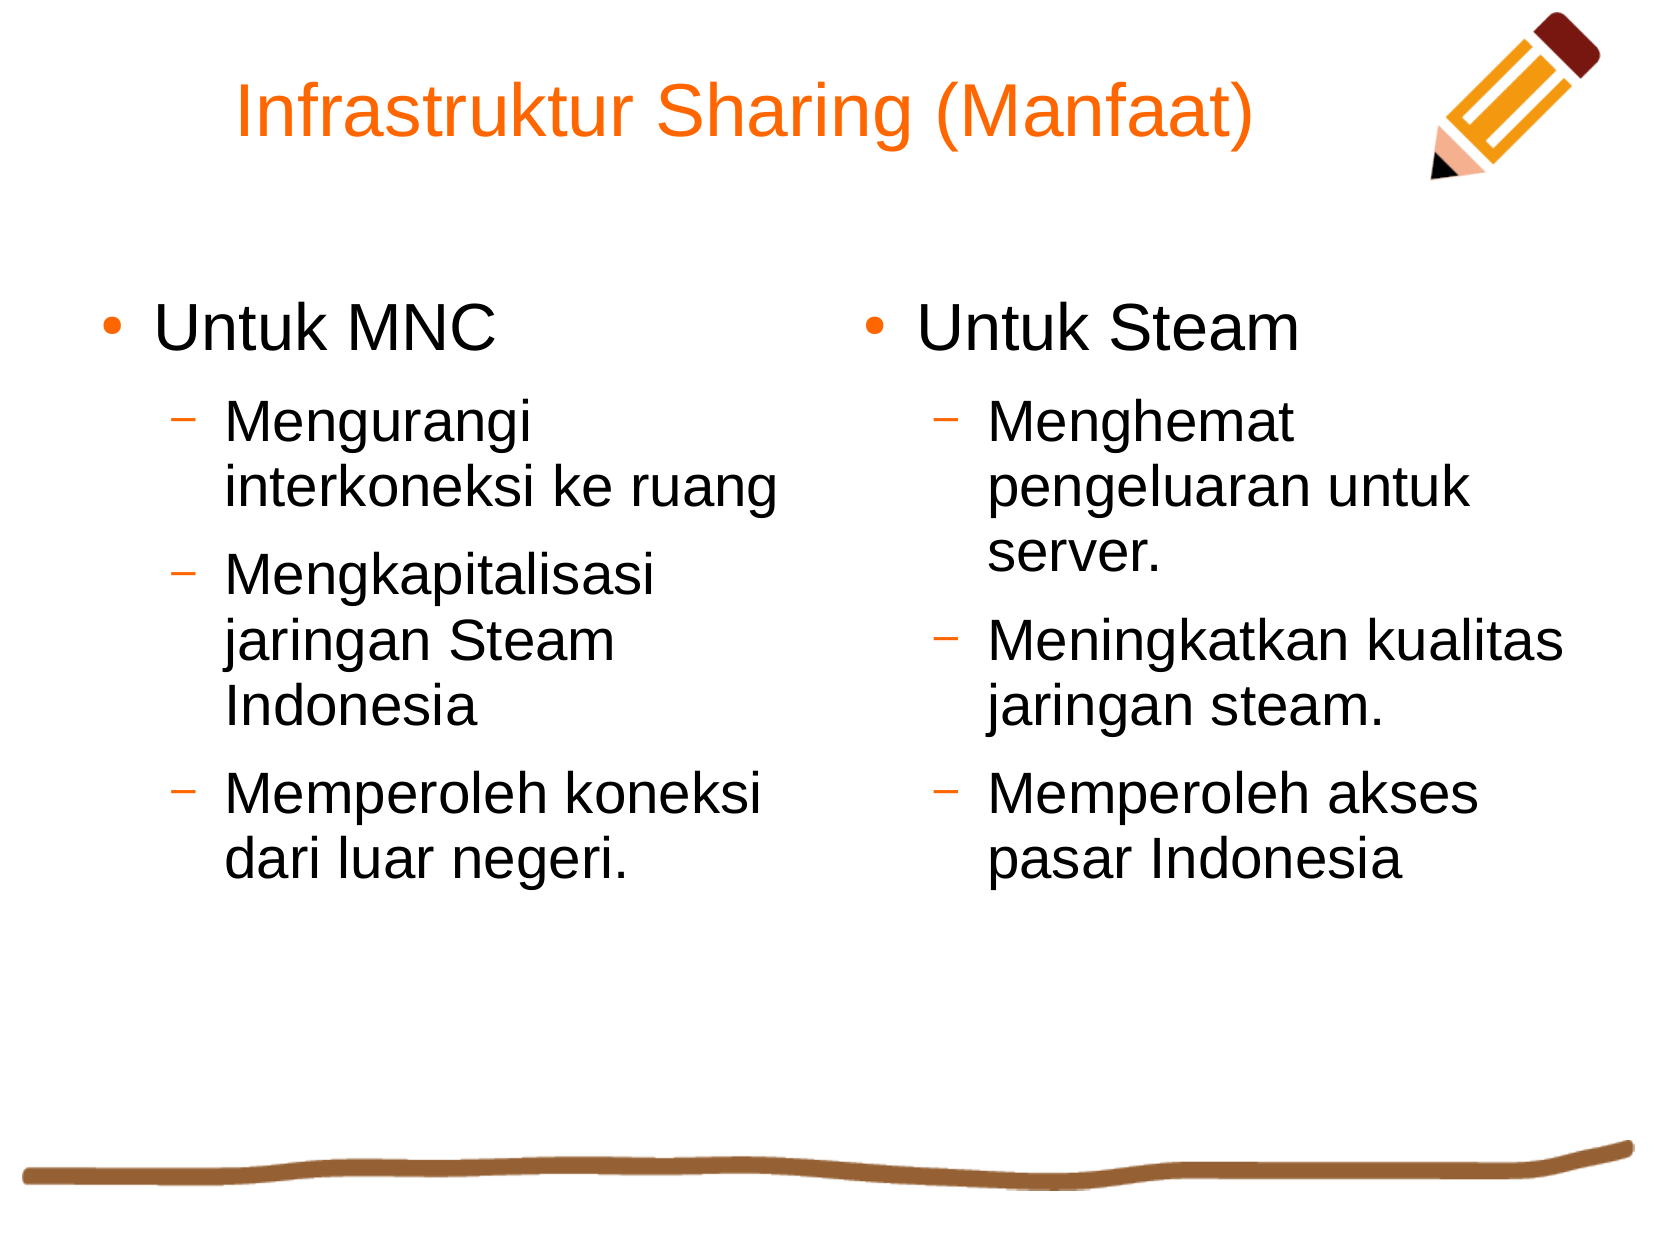

# Infrastruktur Sharing (Manfaat)
Untuk MNC
Mengurangi interkoneksi ke ruang
Mengkapitalisasi jaringan Steam Indonesia
Memperoleh koneksi dari luar negeri.
Untuk Steam
Menghemat pengeluaran untuk server.
Meningkatkan kualitas jaringan steam.
Memperoleh akses pasar Indonesia